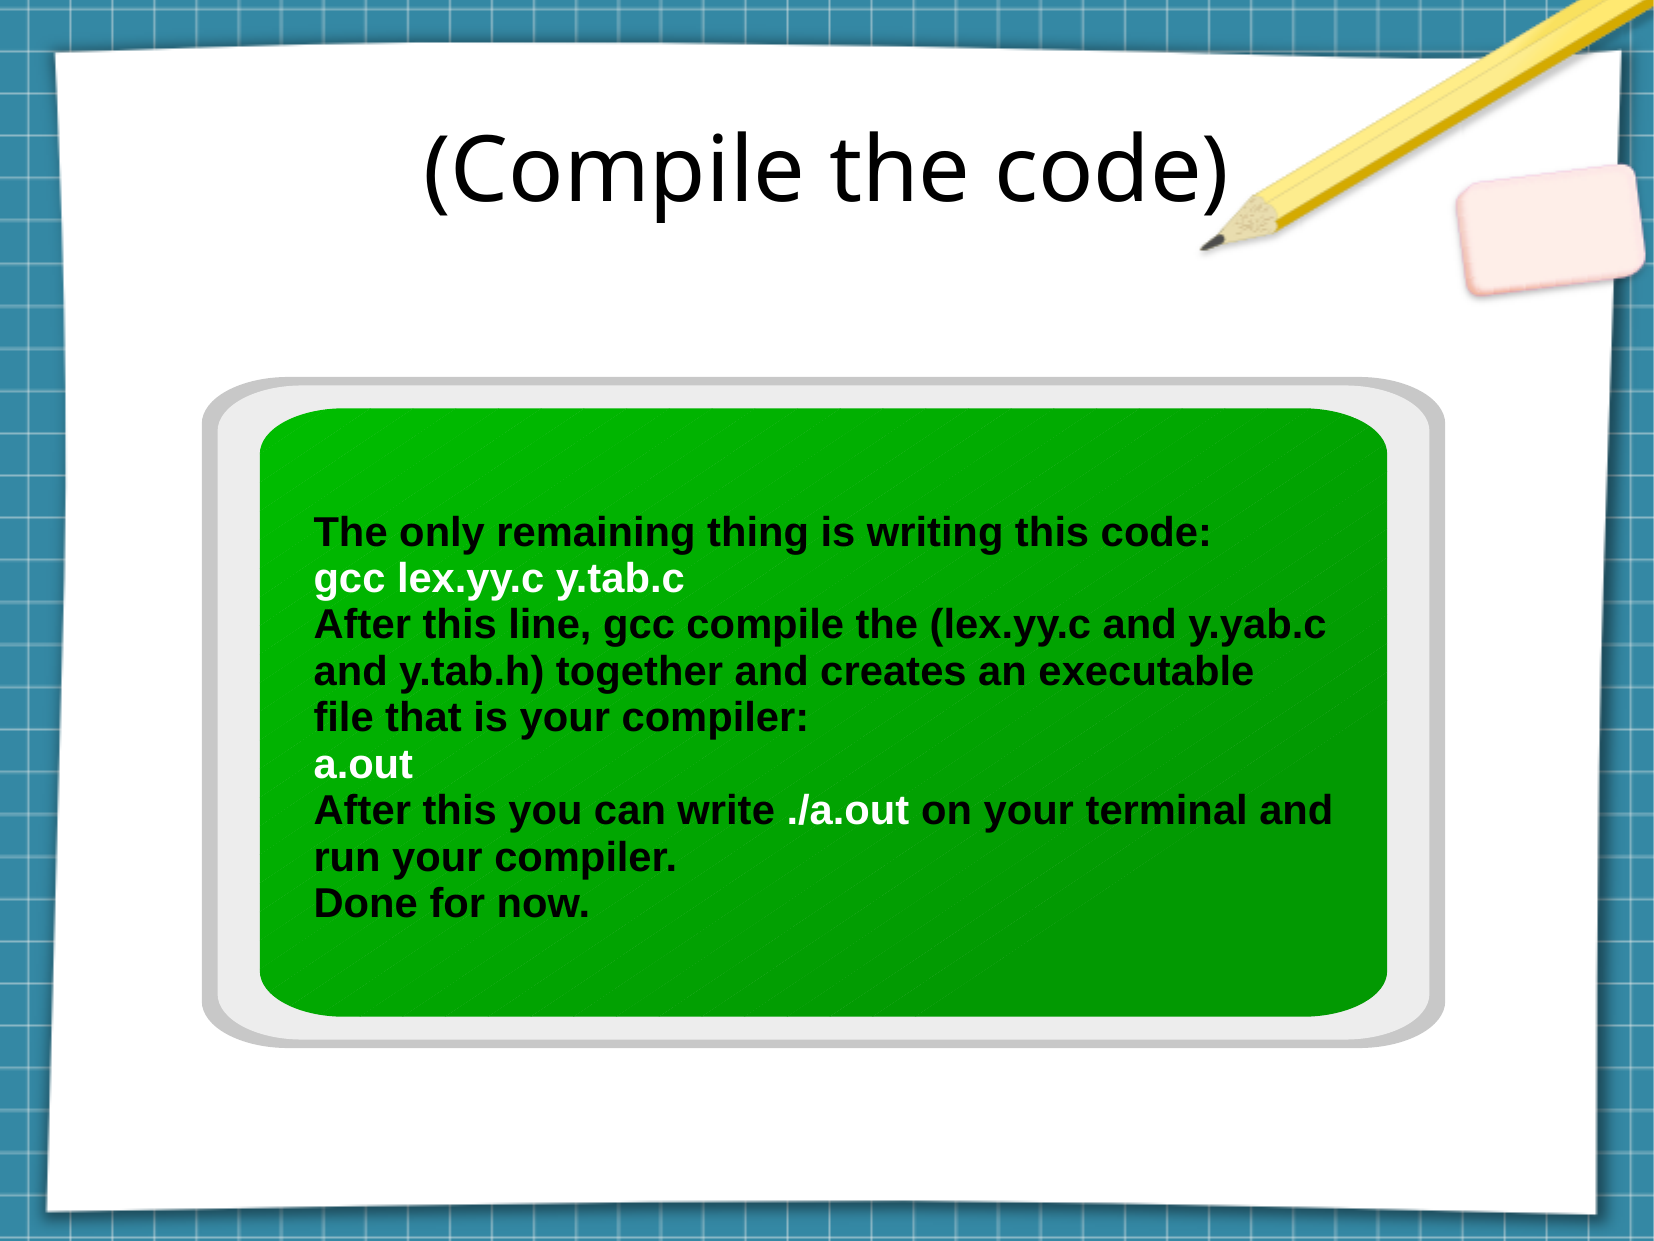

# (Compile the code)
The only remaining thing is writing this code:
gcc lex.yy.c y.tab.c
After this line, gcc compile the (lex.yy.c and y.yab.c
and y.tab.h) together and creates an executable
file that is your compiler:
a.out
After this you can write ./a.out on your terminal and
run your compiler.
Done for now.